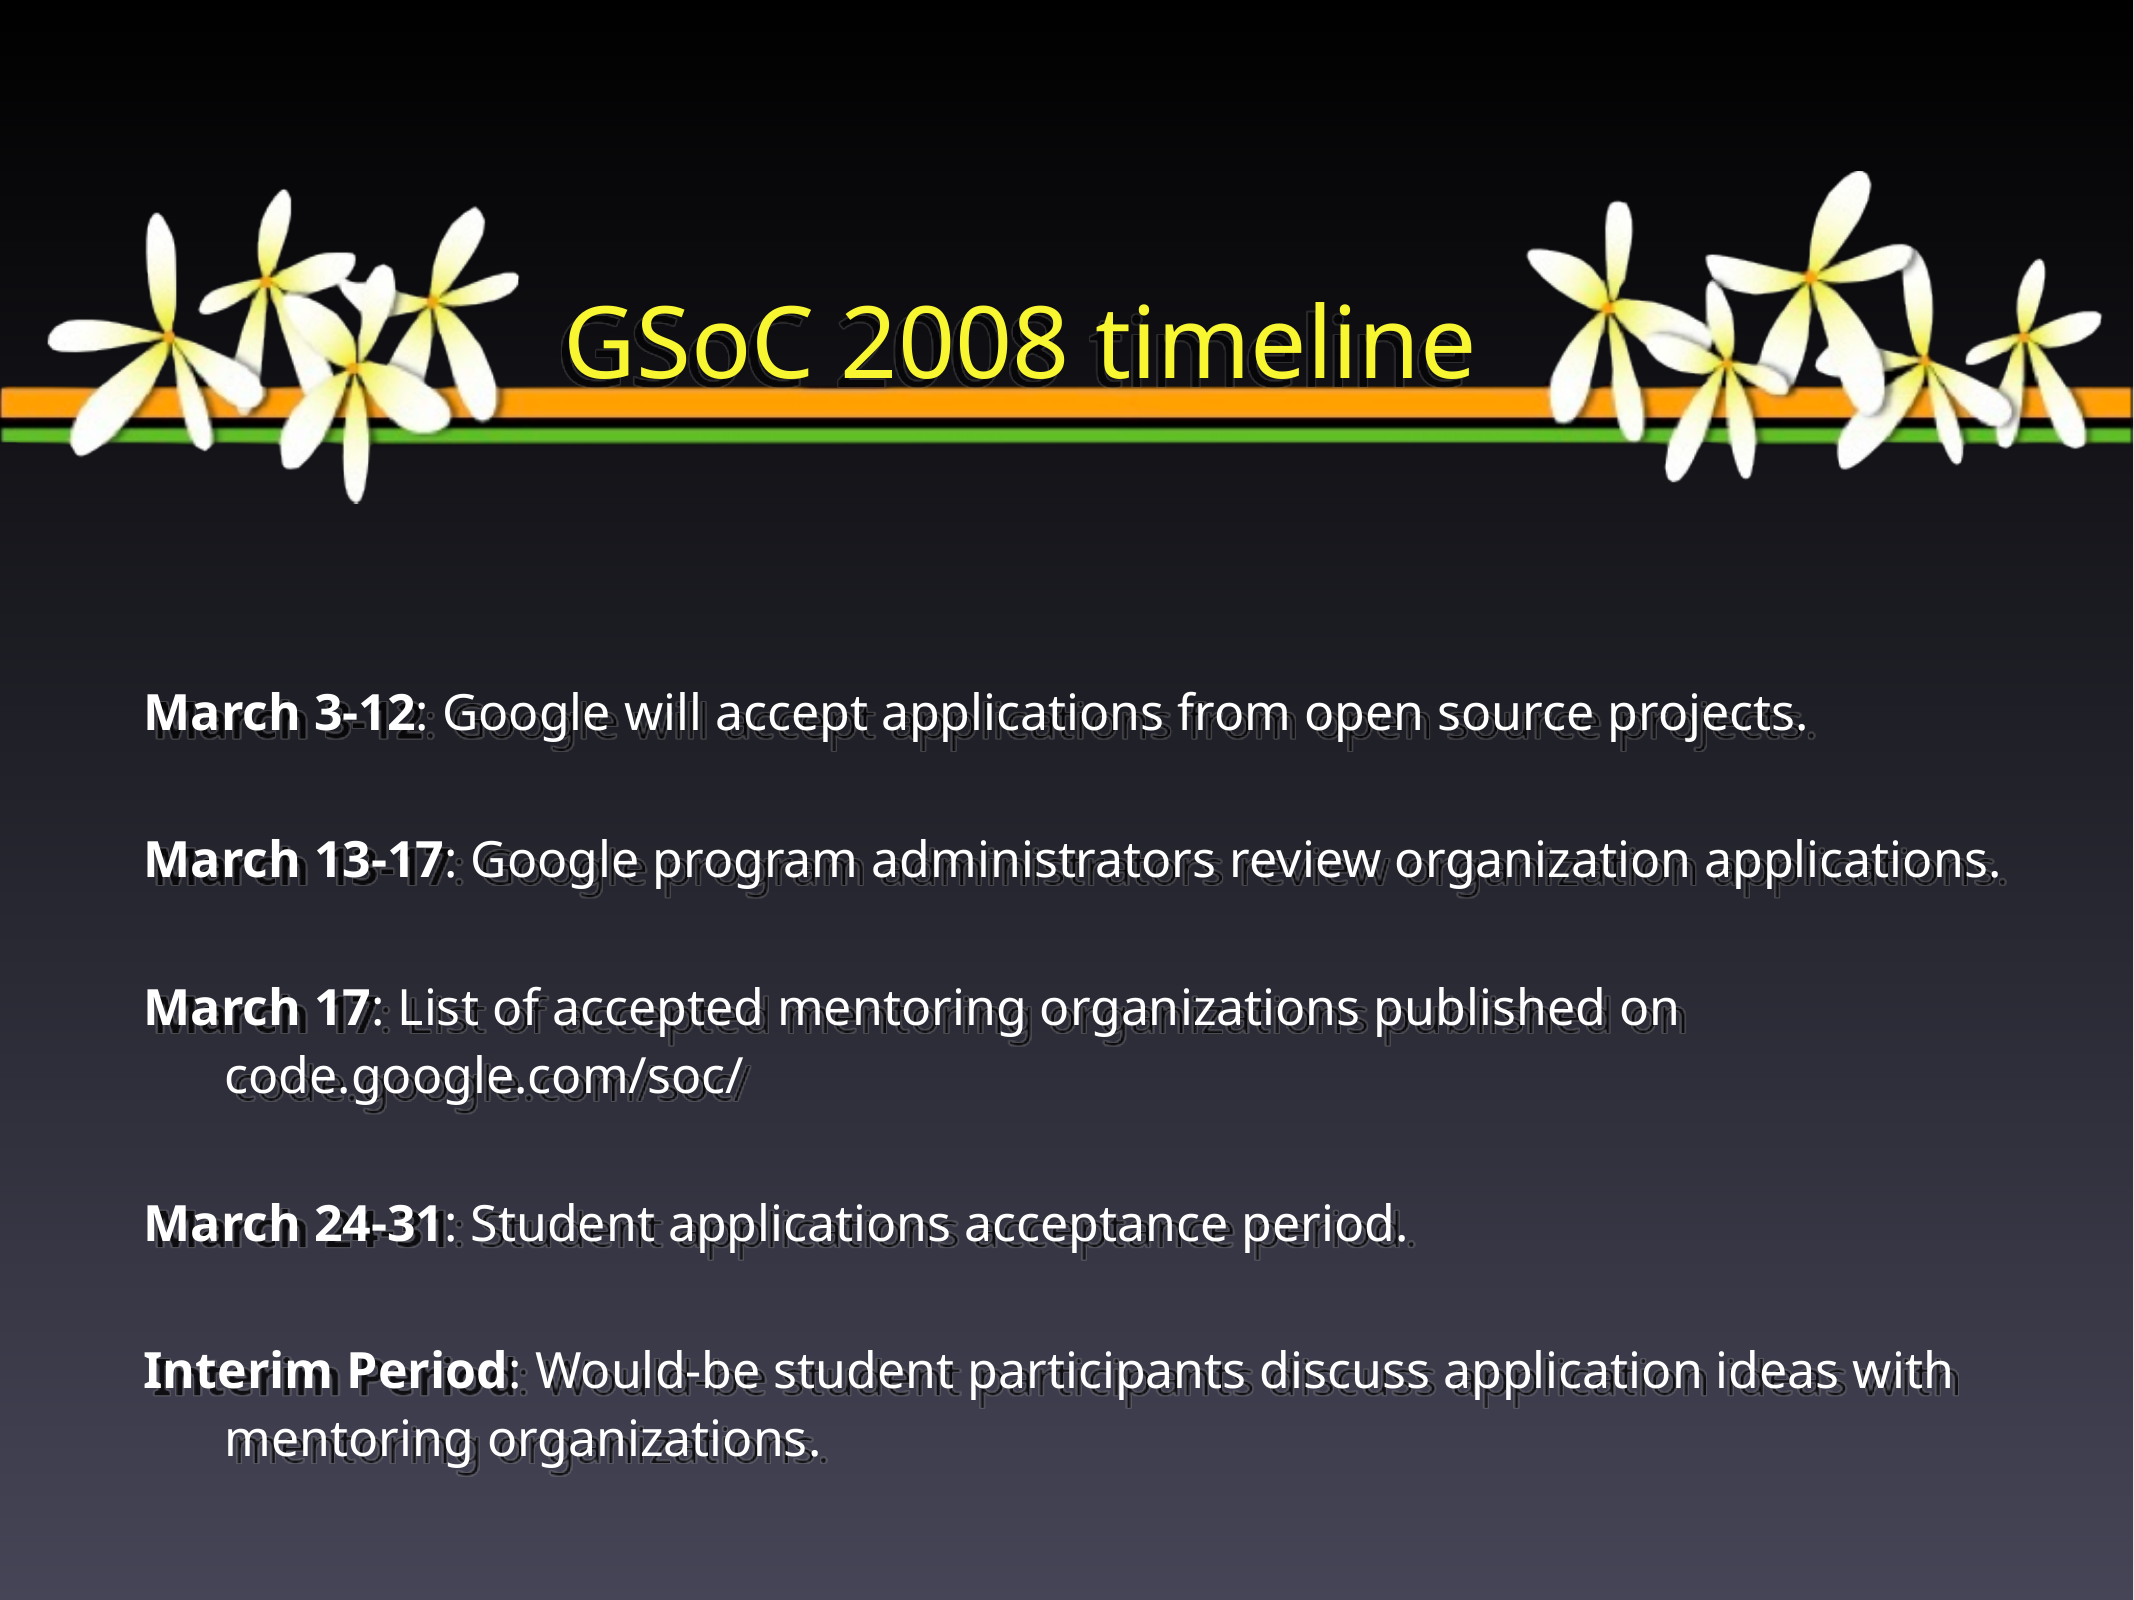

GSoC 2008 timeline
# March 3-12: Google will accept applications from open source projects.
March 13-17: Google program administrators review organization applications.
March 17: List of accepted mentoring organizations published on code.google.com/soc/
March 24-31: Student applications acceptance period.
Interim Period: Would-be student participants discuss application ideas with mentoring organizations.